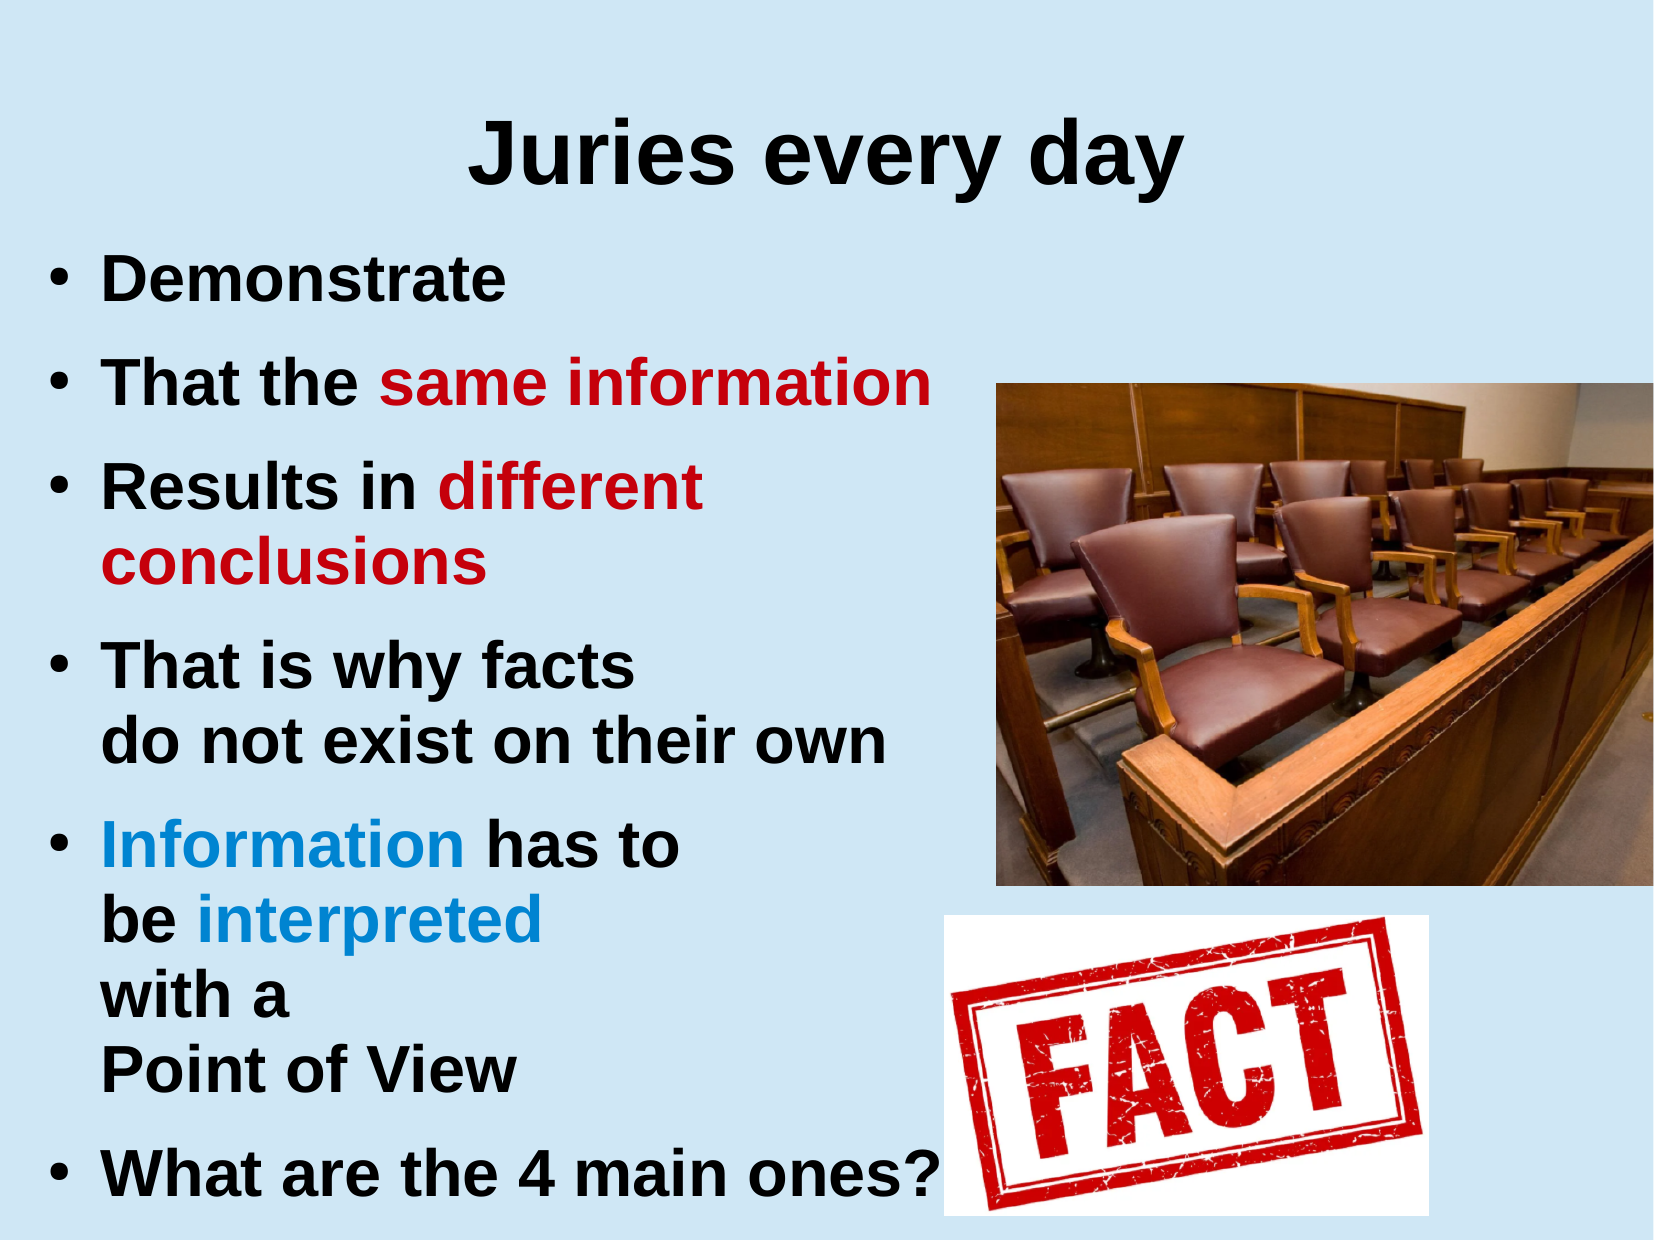

# Juries every day
Demonstrate
That the same information
Results in different
conclusions
That is why facts
do not exist on their own
Information has to
be interpreted
with a
Point of View
What are the 4 main ones?